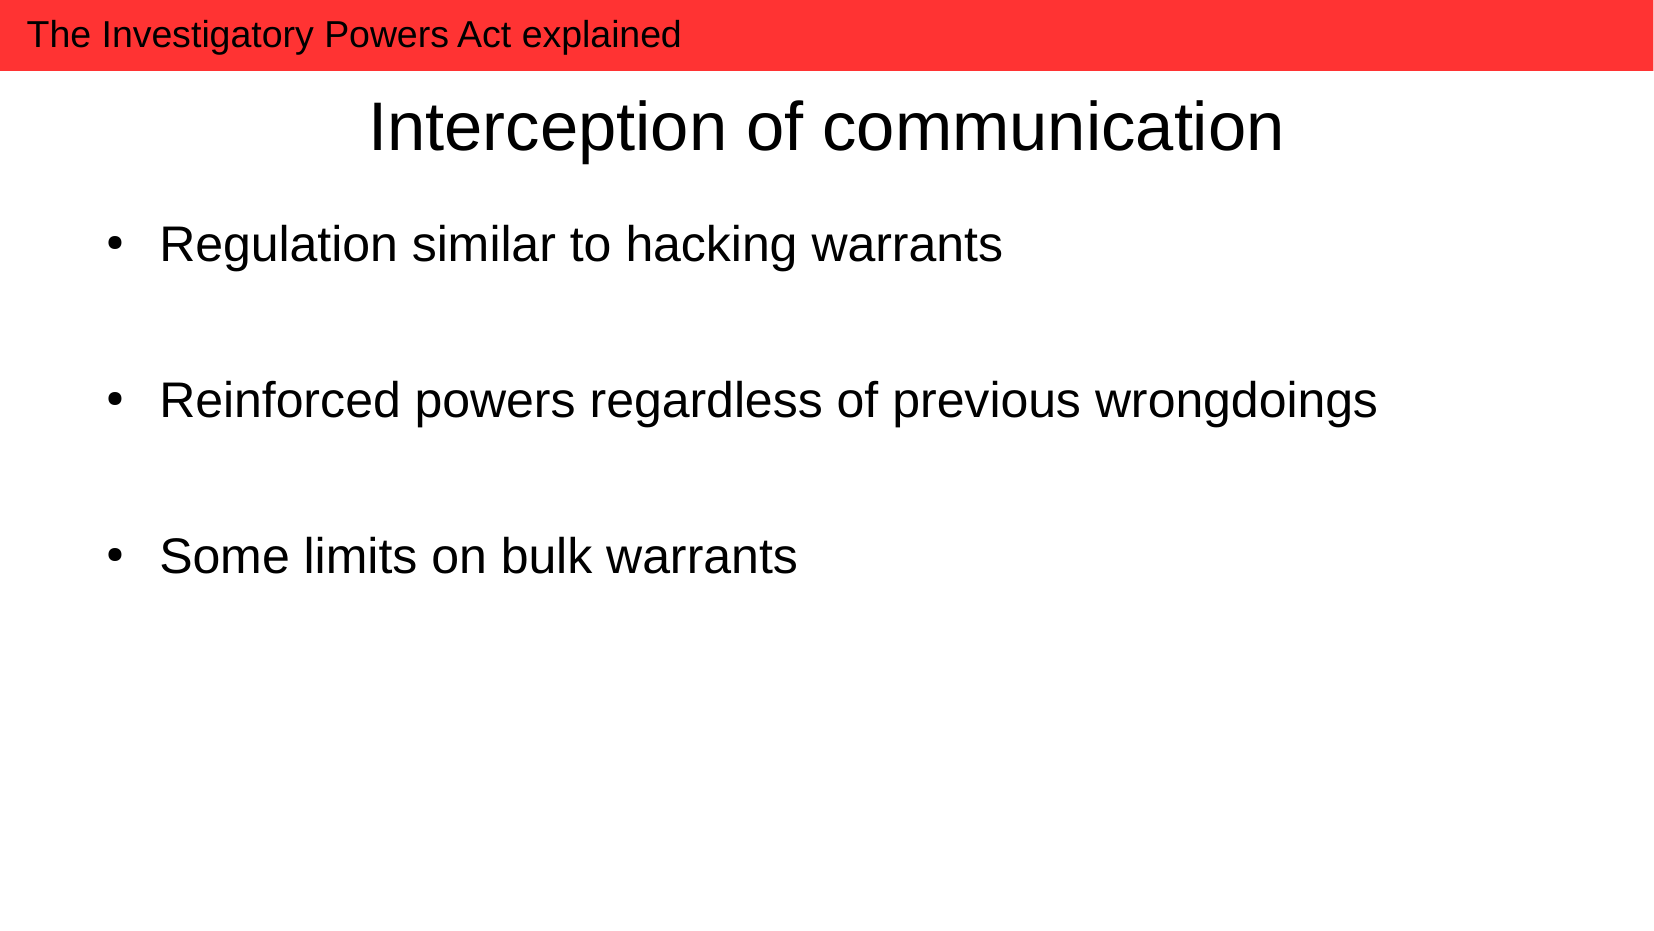

The Investigatory Powers Act explained
# Interception of communication
Regulation similar to hacking warrants
Reinforced powers regardless of previous wrongdoings
Some limits on bulk warrants